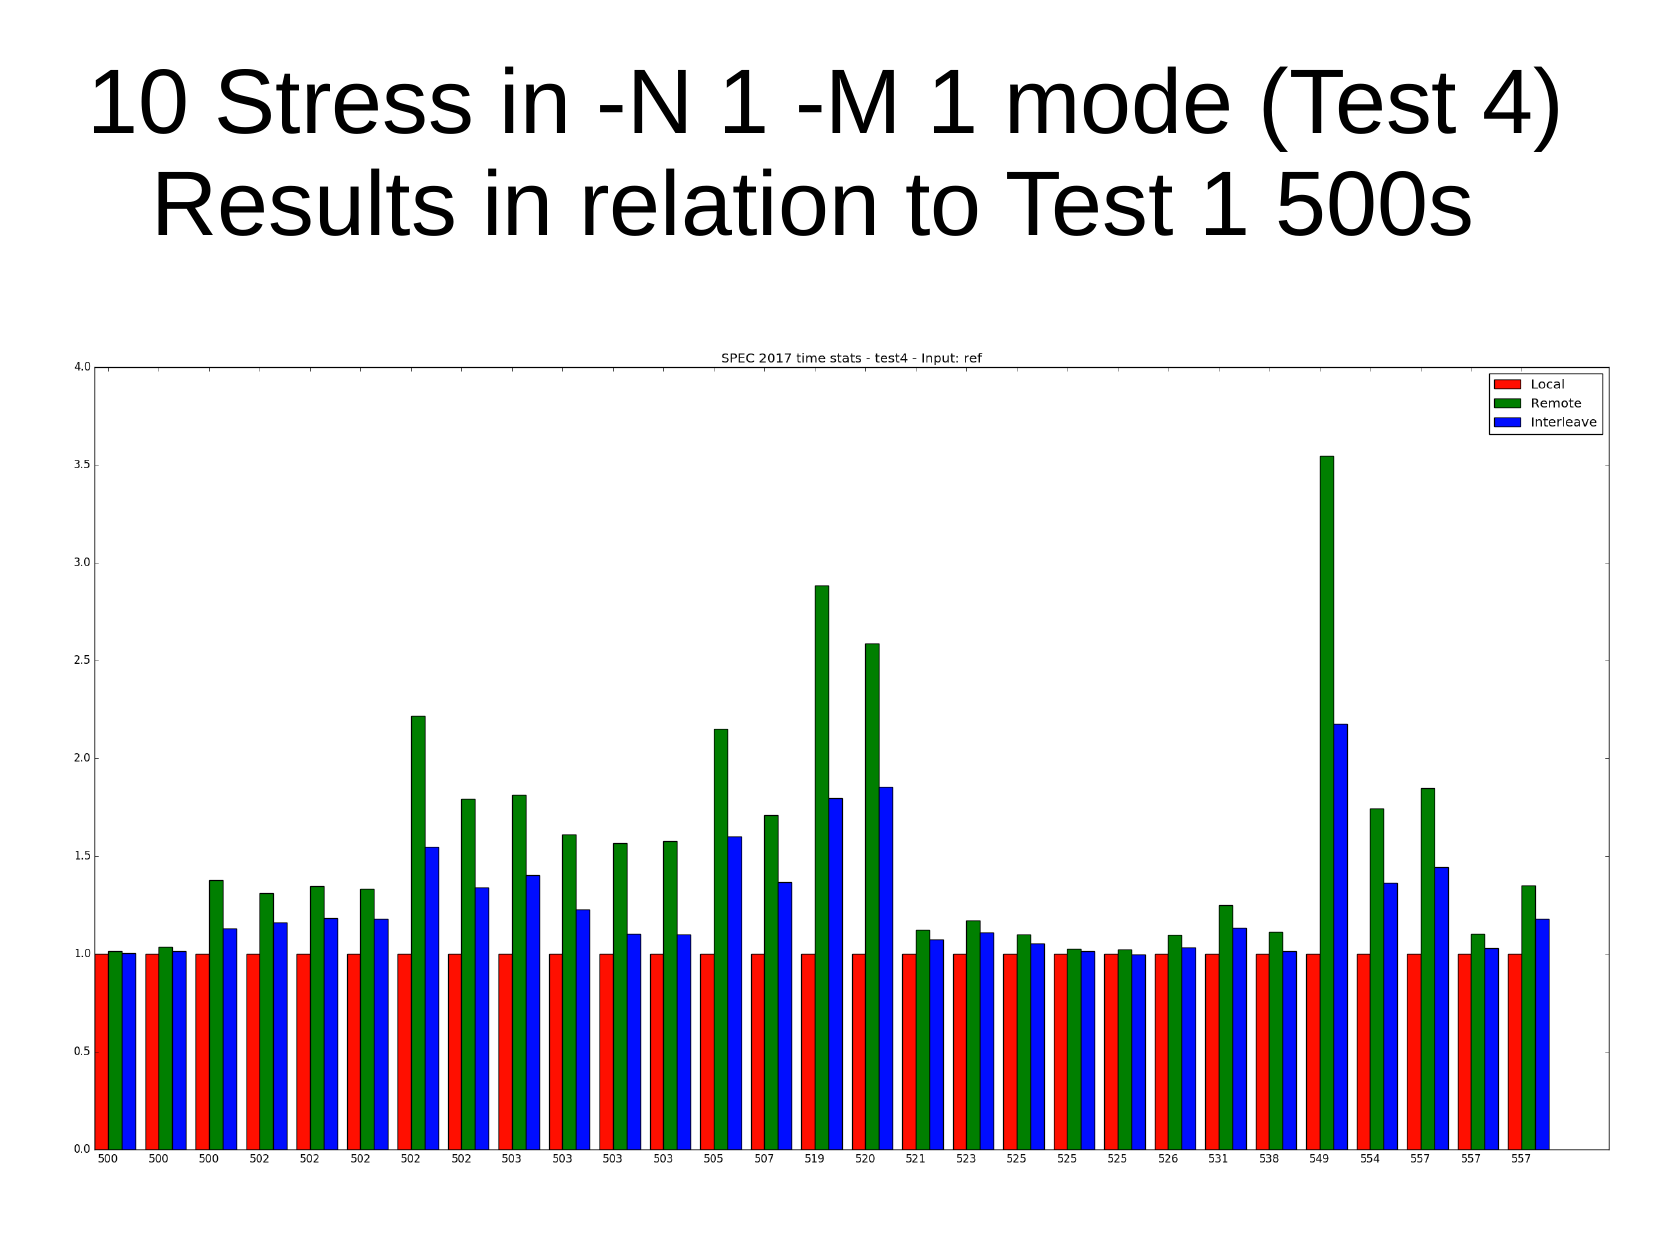

# 10 Stress in -N 1 -M 1 mode (Test 4) Results in relation to Test 1 500s